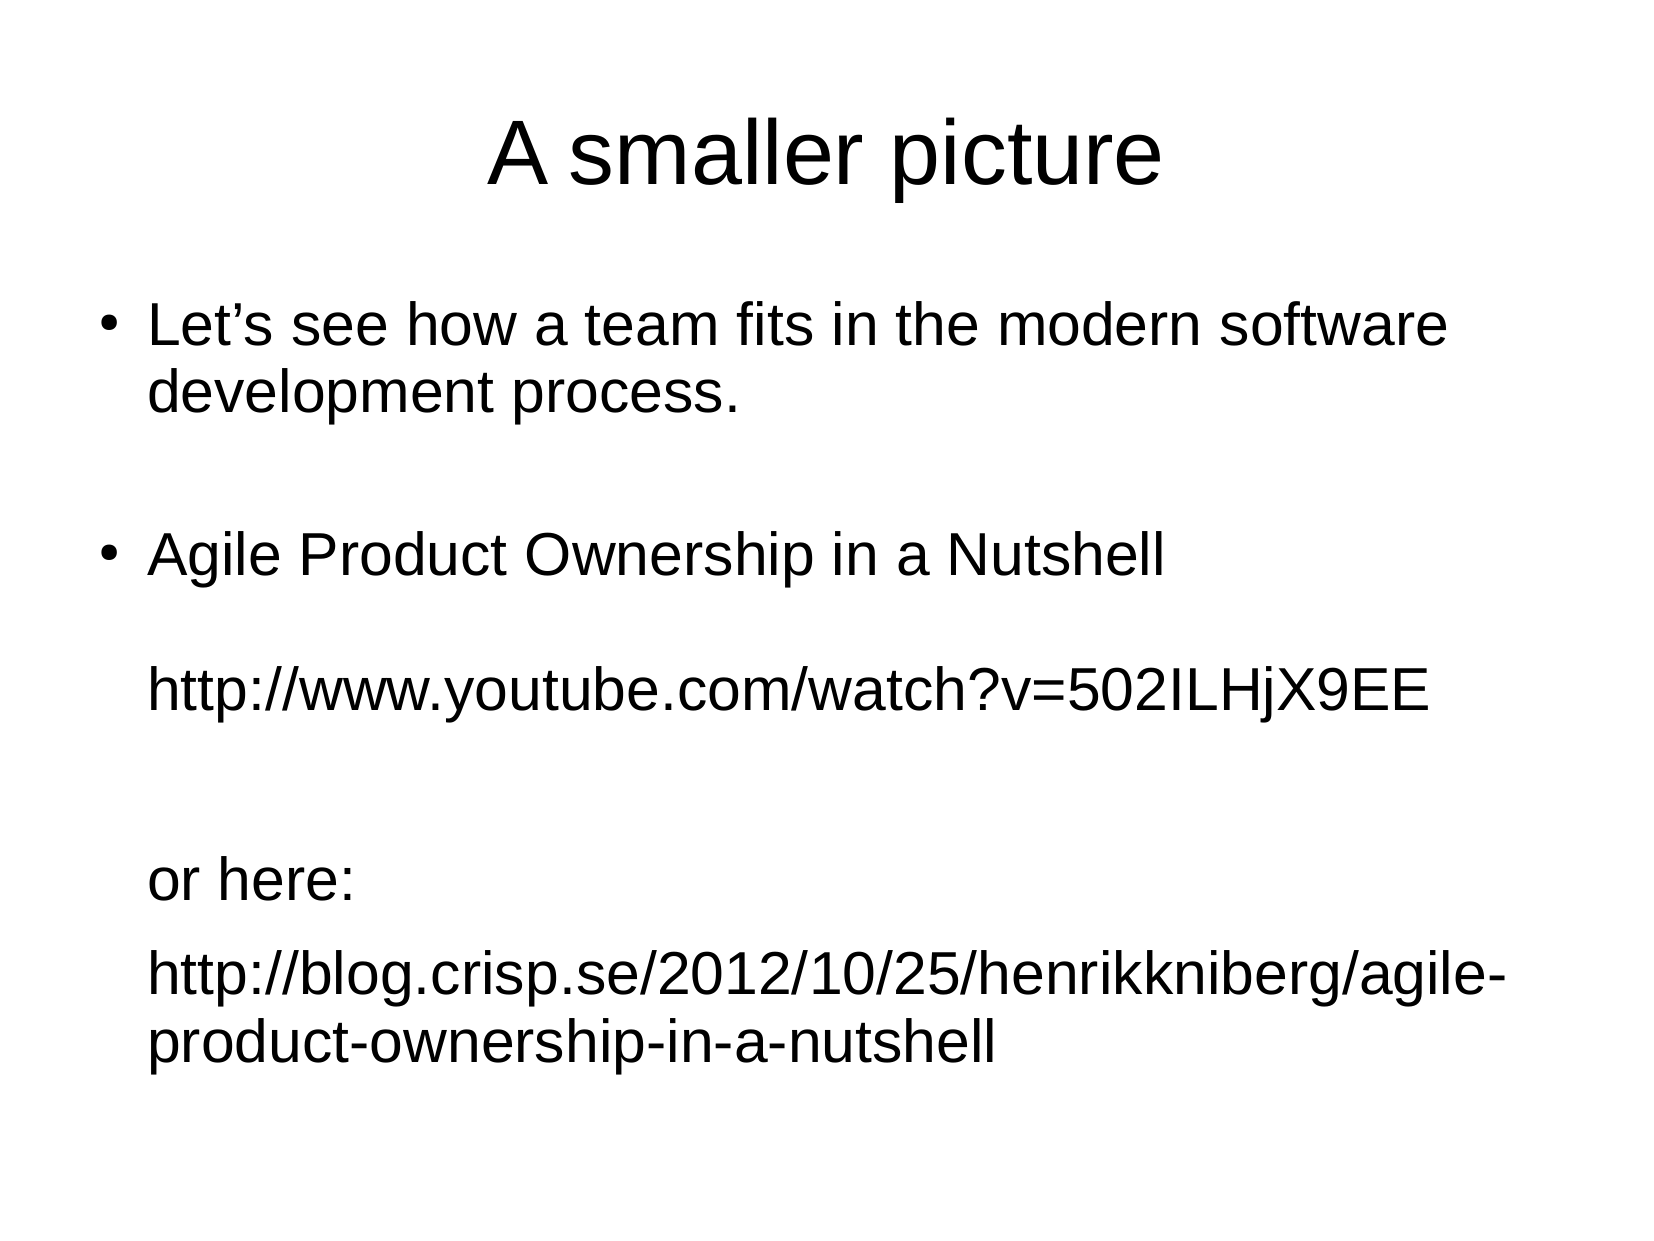

# A smaller picture
Let’s see how a team fits in the modern software development process.
Agile Product Ownership in a Nutshell
http://www.youtube.com/watch?v=502ILHjX9EE
or here:
http://blog.crisp.se/2012/10/25/henrikkniberg/agile-product-ownership-in-a-nutshell